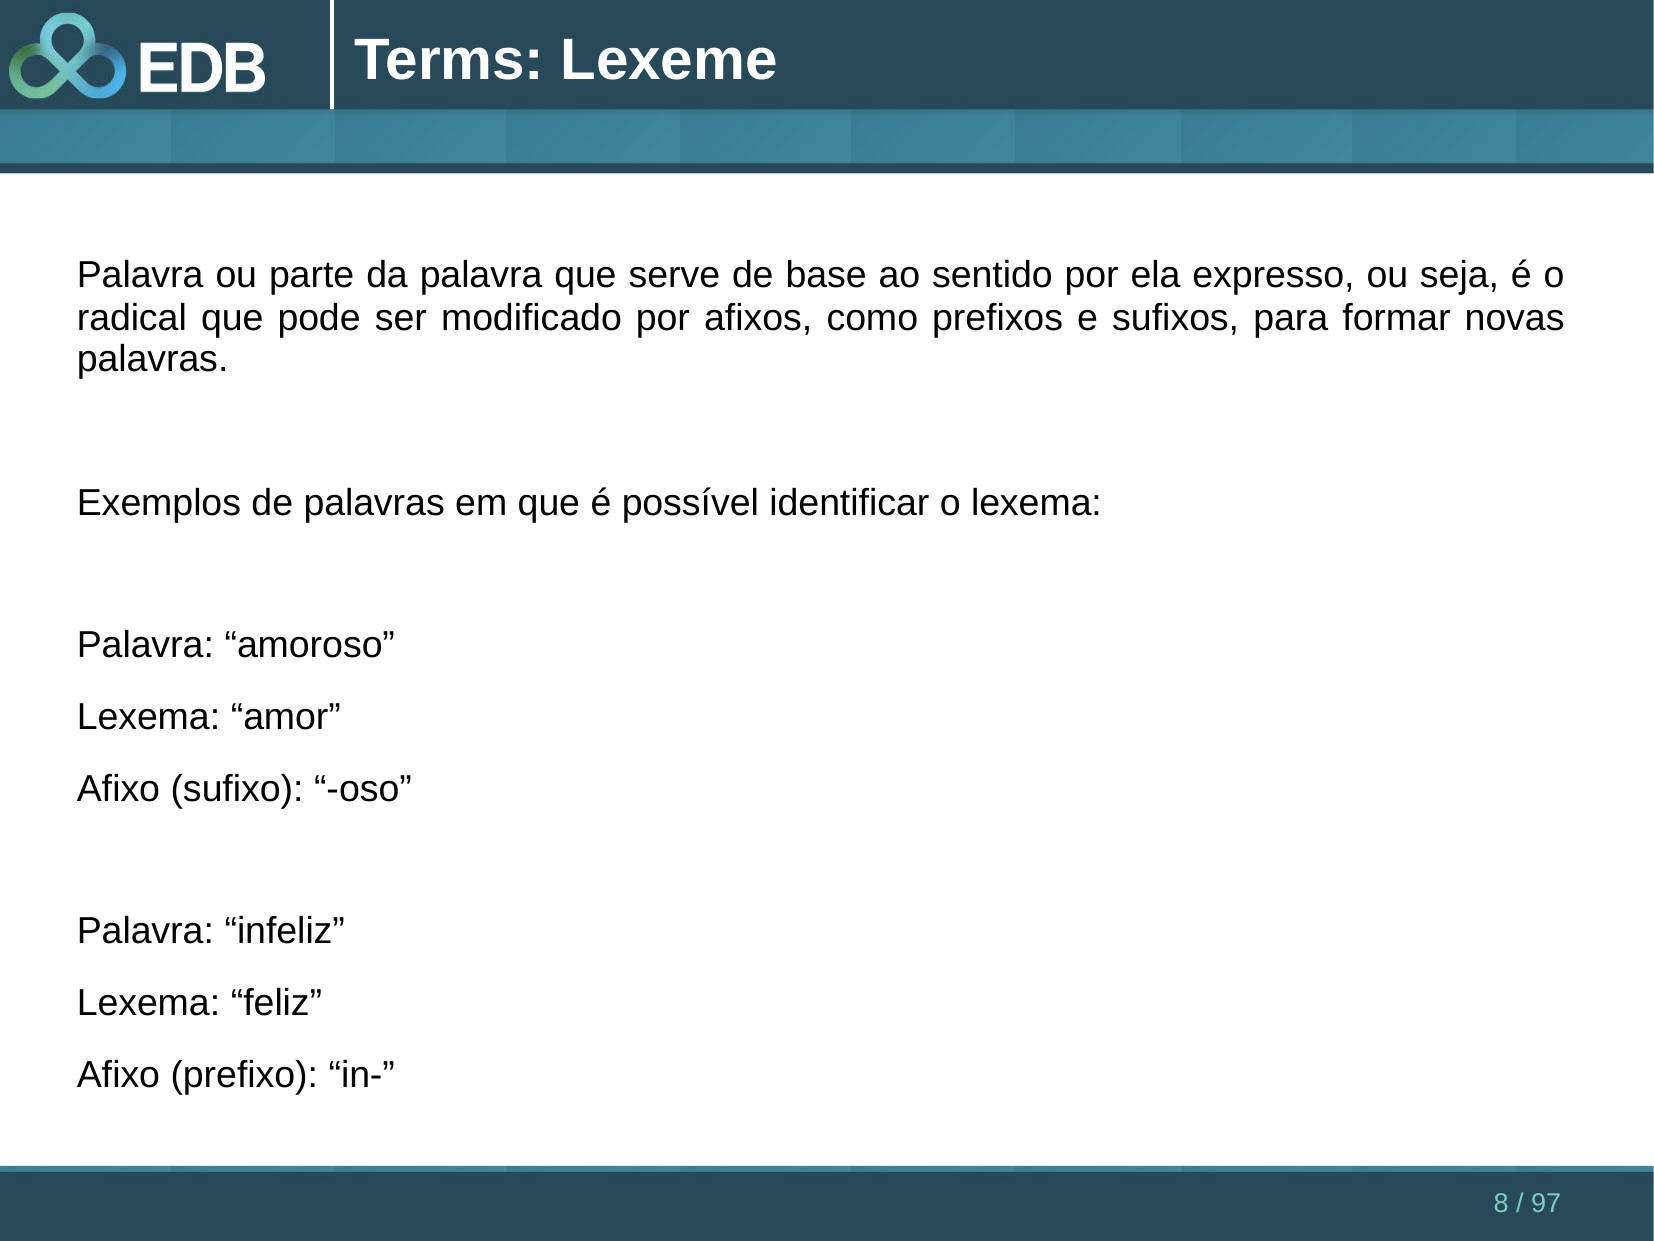

# Terms: Lexeme
Palavra ou parte da palavra que serve de base ao sentido por ela expresso, ou seja, é o radical que pode ser modificado por afixos, como prefixos e sufixos, para formar novas palavras.
Exemplos de palavras em que é possível identificar o lexema:
Palavra: “amoroso”
Lexema: “amor”
Afixo (sufixo): “-oso”
Palavra: “infeliz”
Lexema: “feliz”
Afixo (prefixo): “in-”